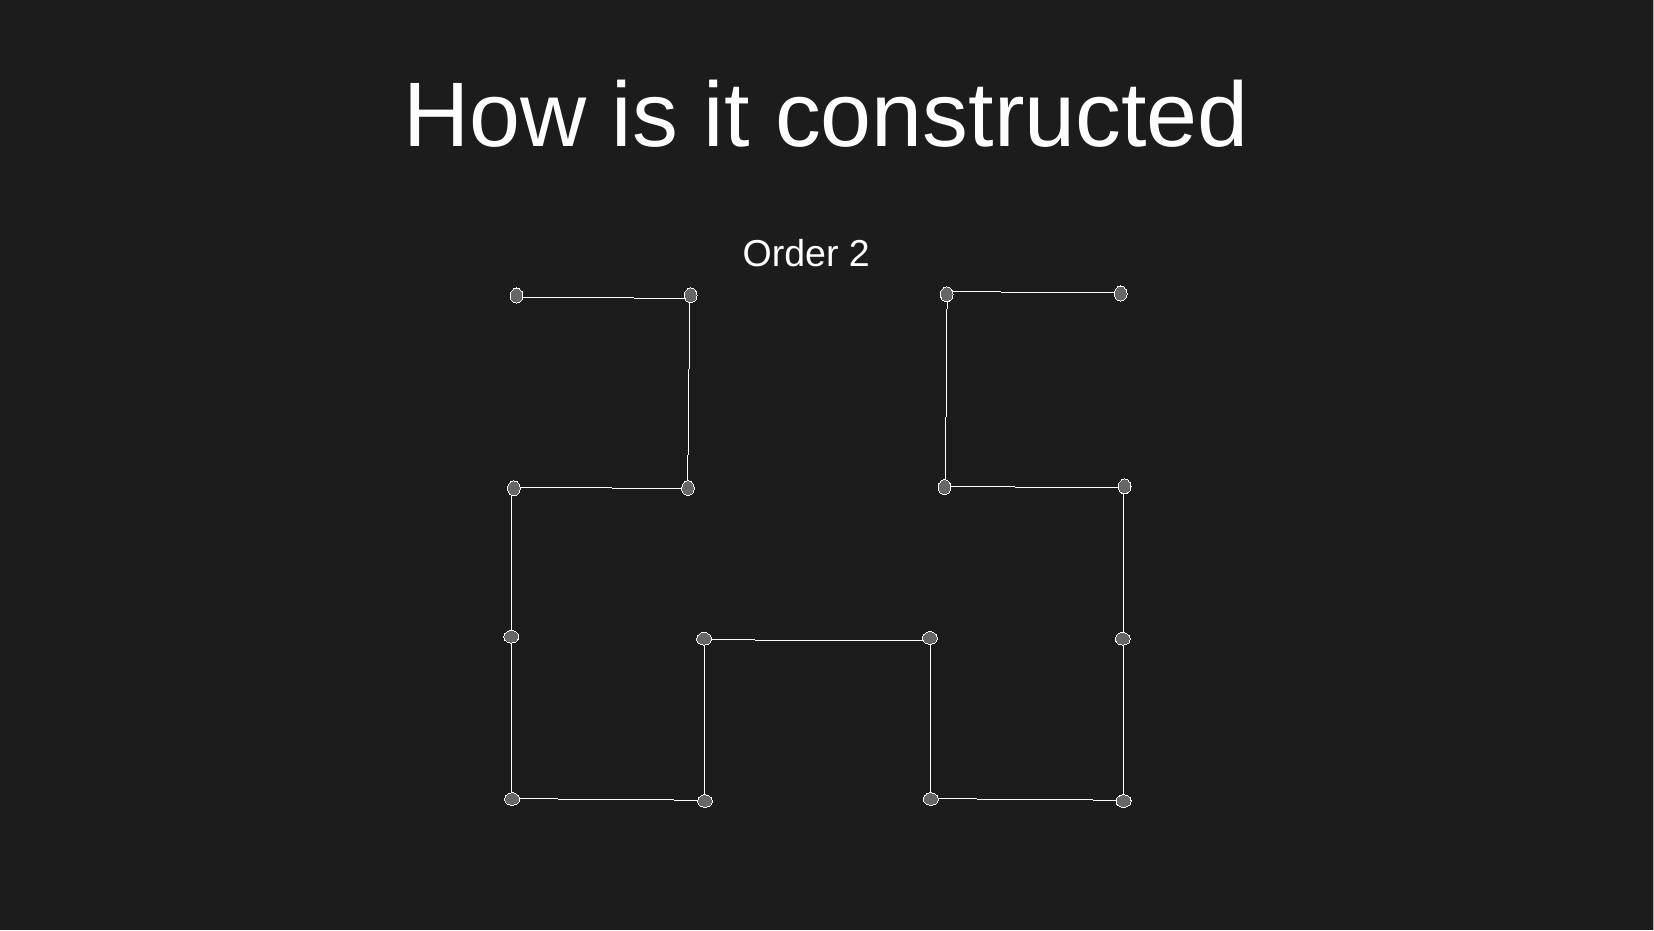

# How is it constructed
Order 2